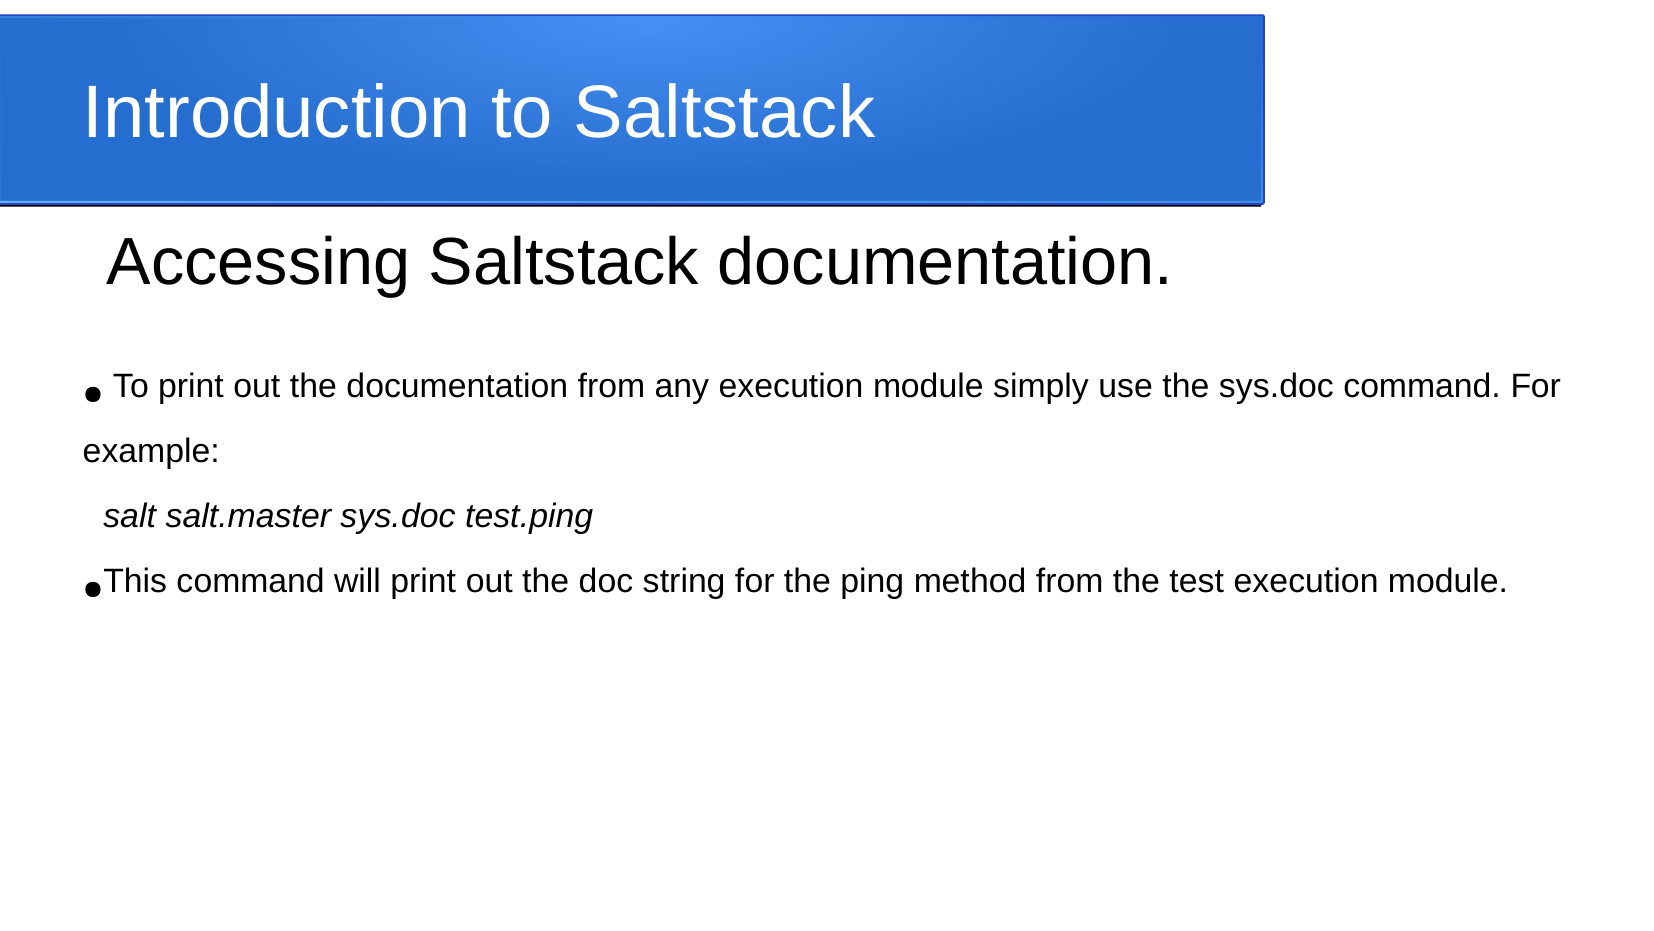

# Introduction to Saltstack
Accessing Saltstack documentation.
 To print out the documentation from any execution module simply use the sys.doc command. For example:
salt salt.master sys.doc test.ping
This command will print out the doc string for the ping method from the test execution module.